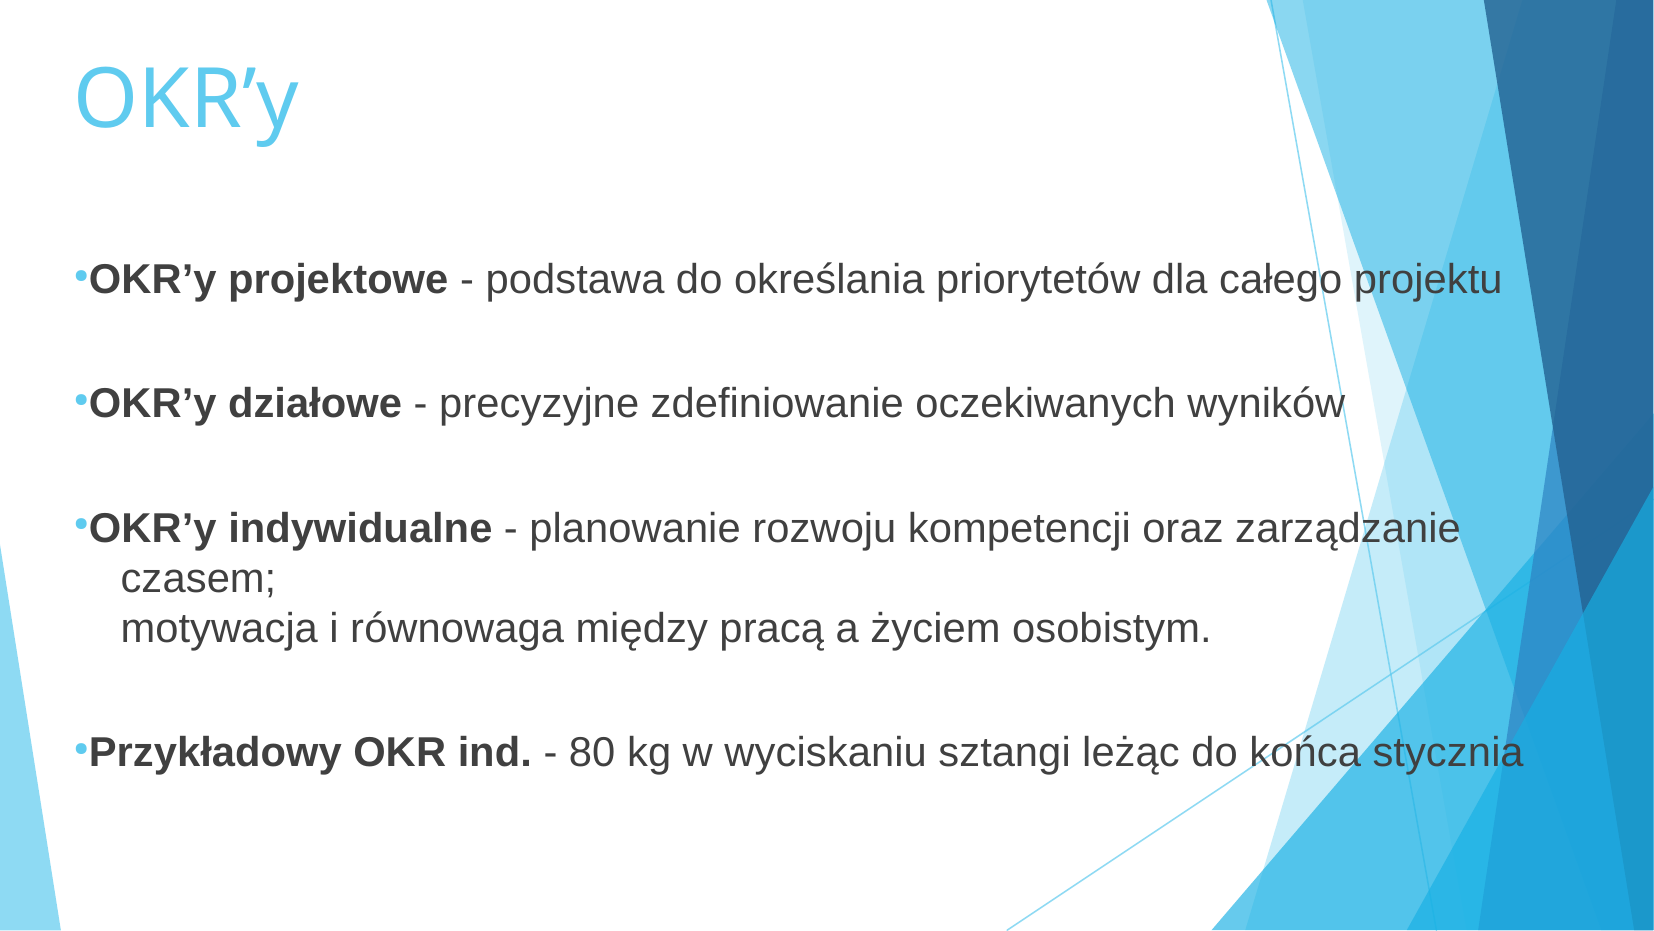

# OKR’y
OKR’y projektowe - podstawa do określania priorytetów dla całego projektu
OKR’y działowe - precyzyjne zdefiniowanie oczekiwanych wyników
OKR’y indywidualne - planowanie rozwoju kompetencji oraz zarządzanie czasem;
motywacja i równowaga między pracą a życiem osobistym.
Przykładowy OKR ind. - 80 kg w wyciskaniu sztangi leżąc do końca stycznia